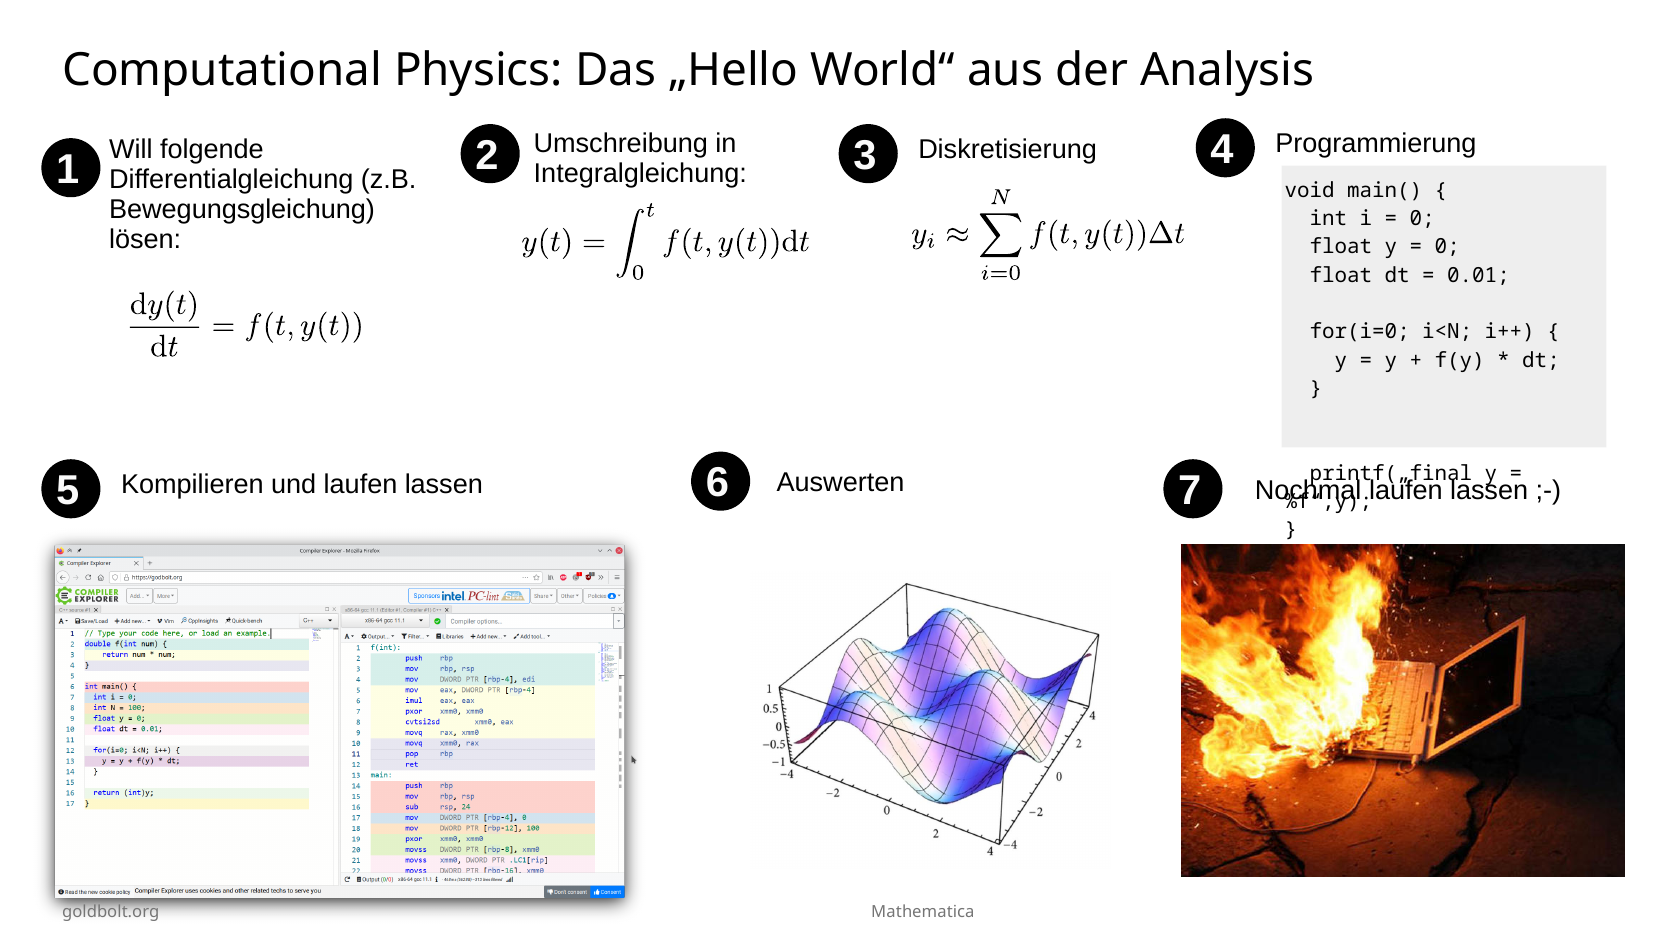

Computational Physics: Das „Hello World“ aus der Analysis
4
Programmierung
void main() {
 int i = 0;
 float y = 0;
 float dt = 0.01;
 for(i=0; i<N; i++) {
 y = y + f(y) * dt;
 }
 printf(„final y = %f“,y);
}
Umschreibung in Integralgleichung:
2
3
Diskretisierung
Will folgende Differentialgleichung (z.B. Bewegungsgleichung) lösen:
1
6
Auswerten
Mathematica
5
Kompilieren und laufen lassen
goldbolt.org
7
Nochmal laufen lassen ;-)